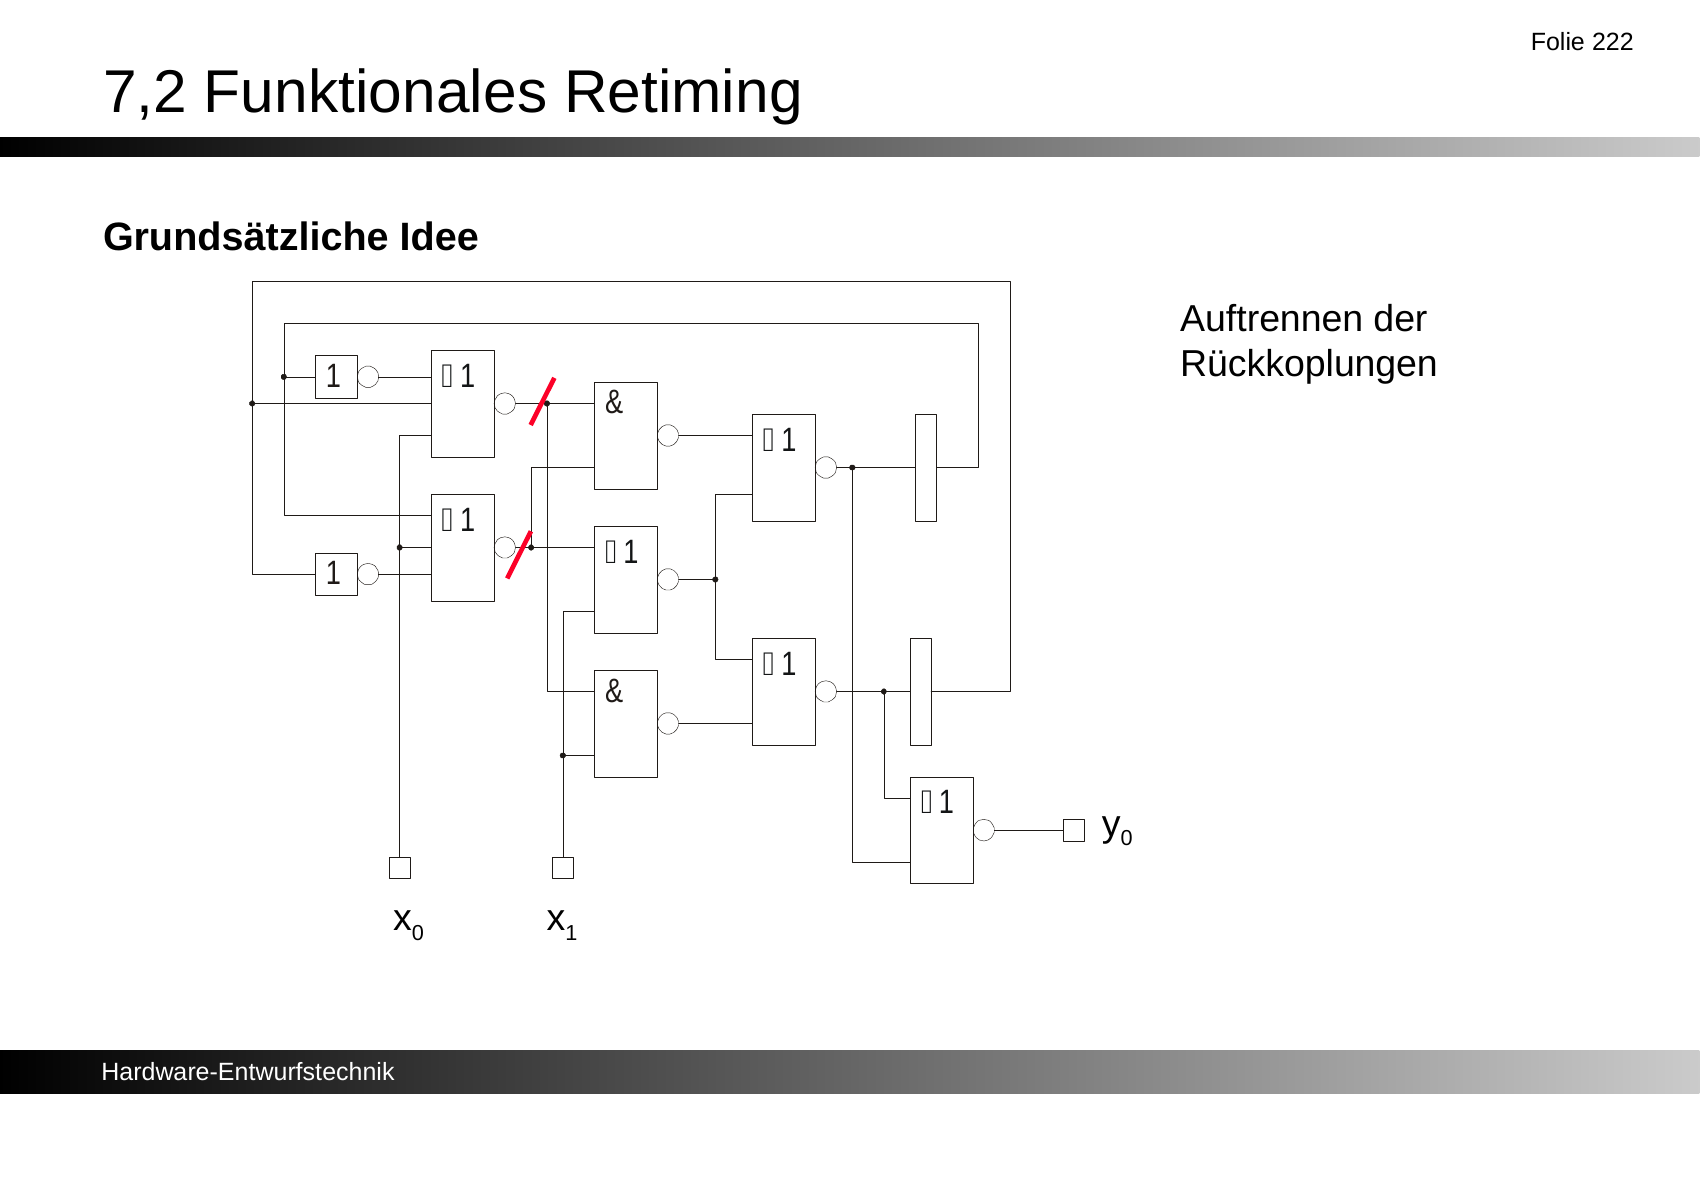

# 7,2 Funktionales Retiming
Grundsätzliche Idee
Auftrennen der Rückkoplungen
y0
x0
x1